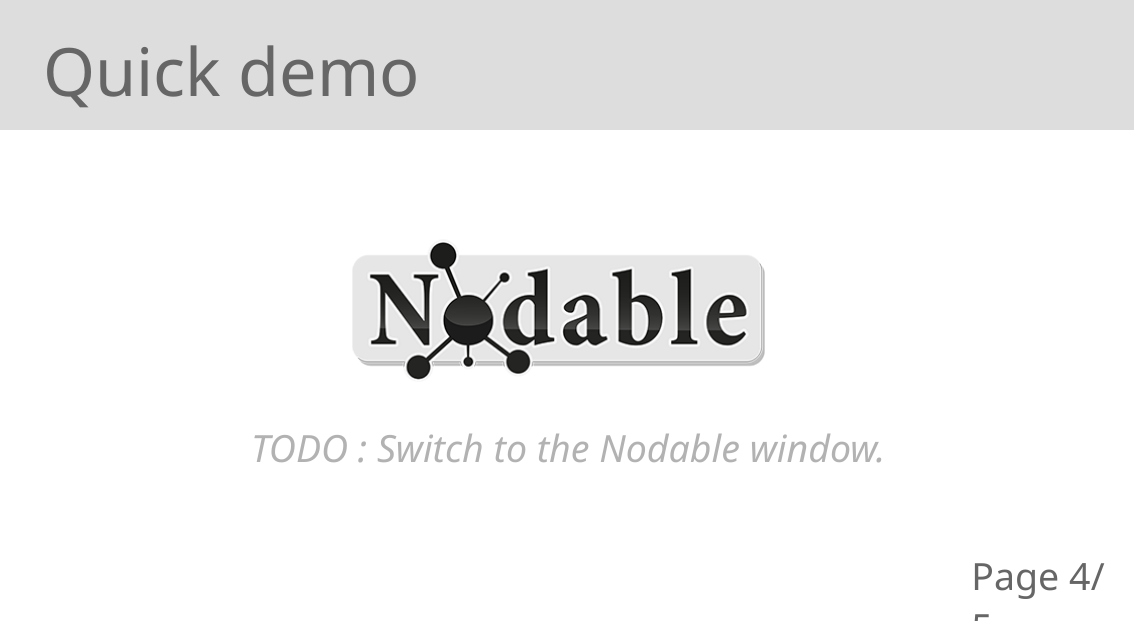

Quick demo
TODO : Switch to the Nodable window.
Page /5